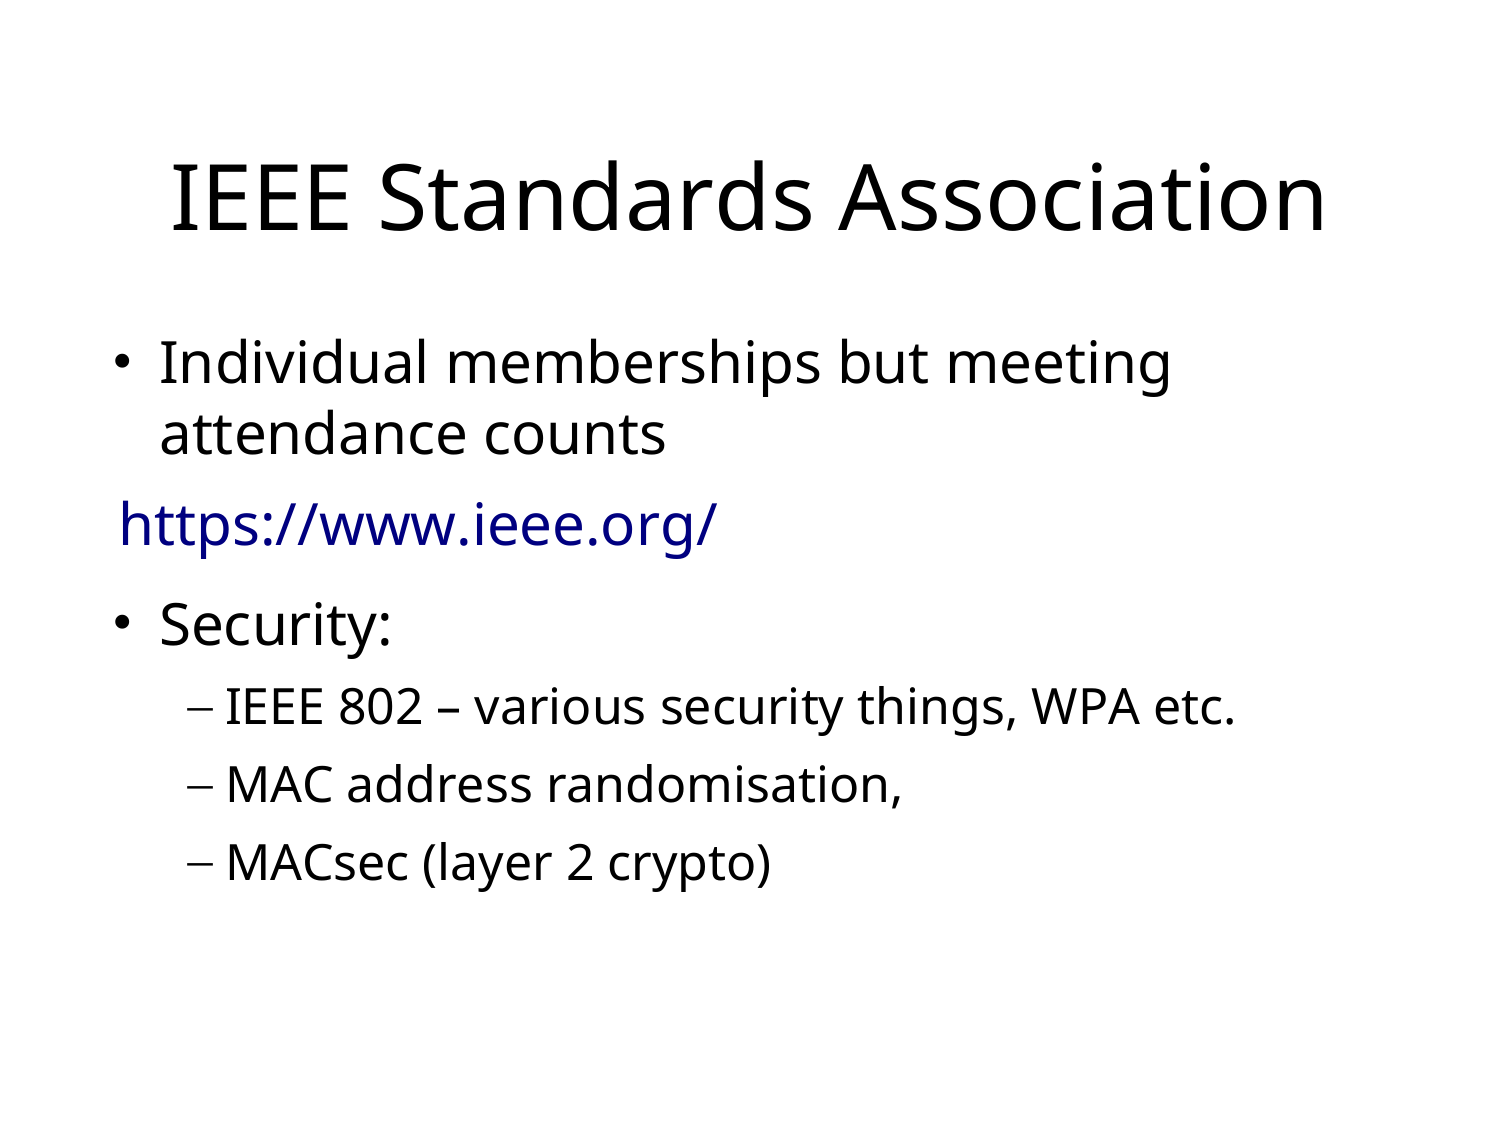

# IEEE Standards Association
Individual memberships but meeting attendance counts
https://www.ieee.org/
Security:
IEEE 802 – various security things, WPA etc.
MAC address randomisation,
MACsec (layer 2 crypto)